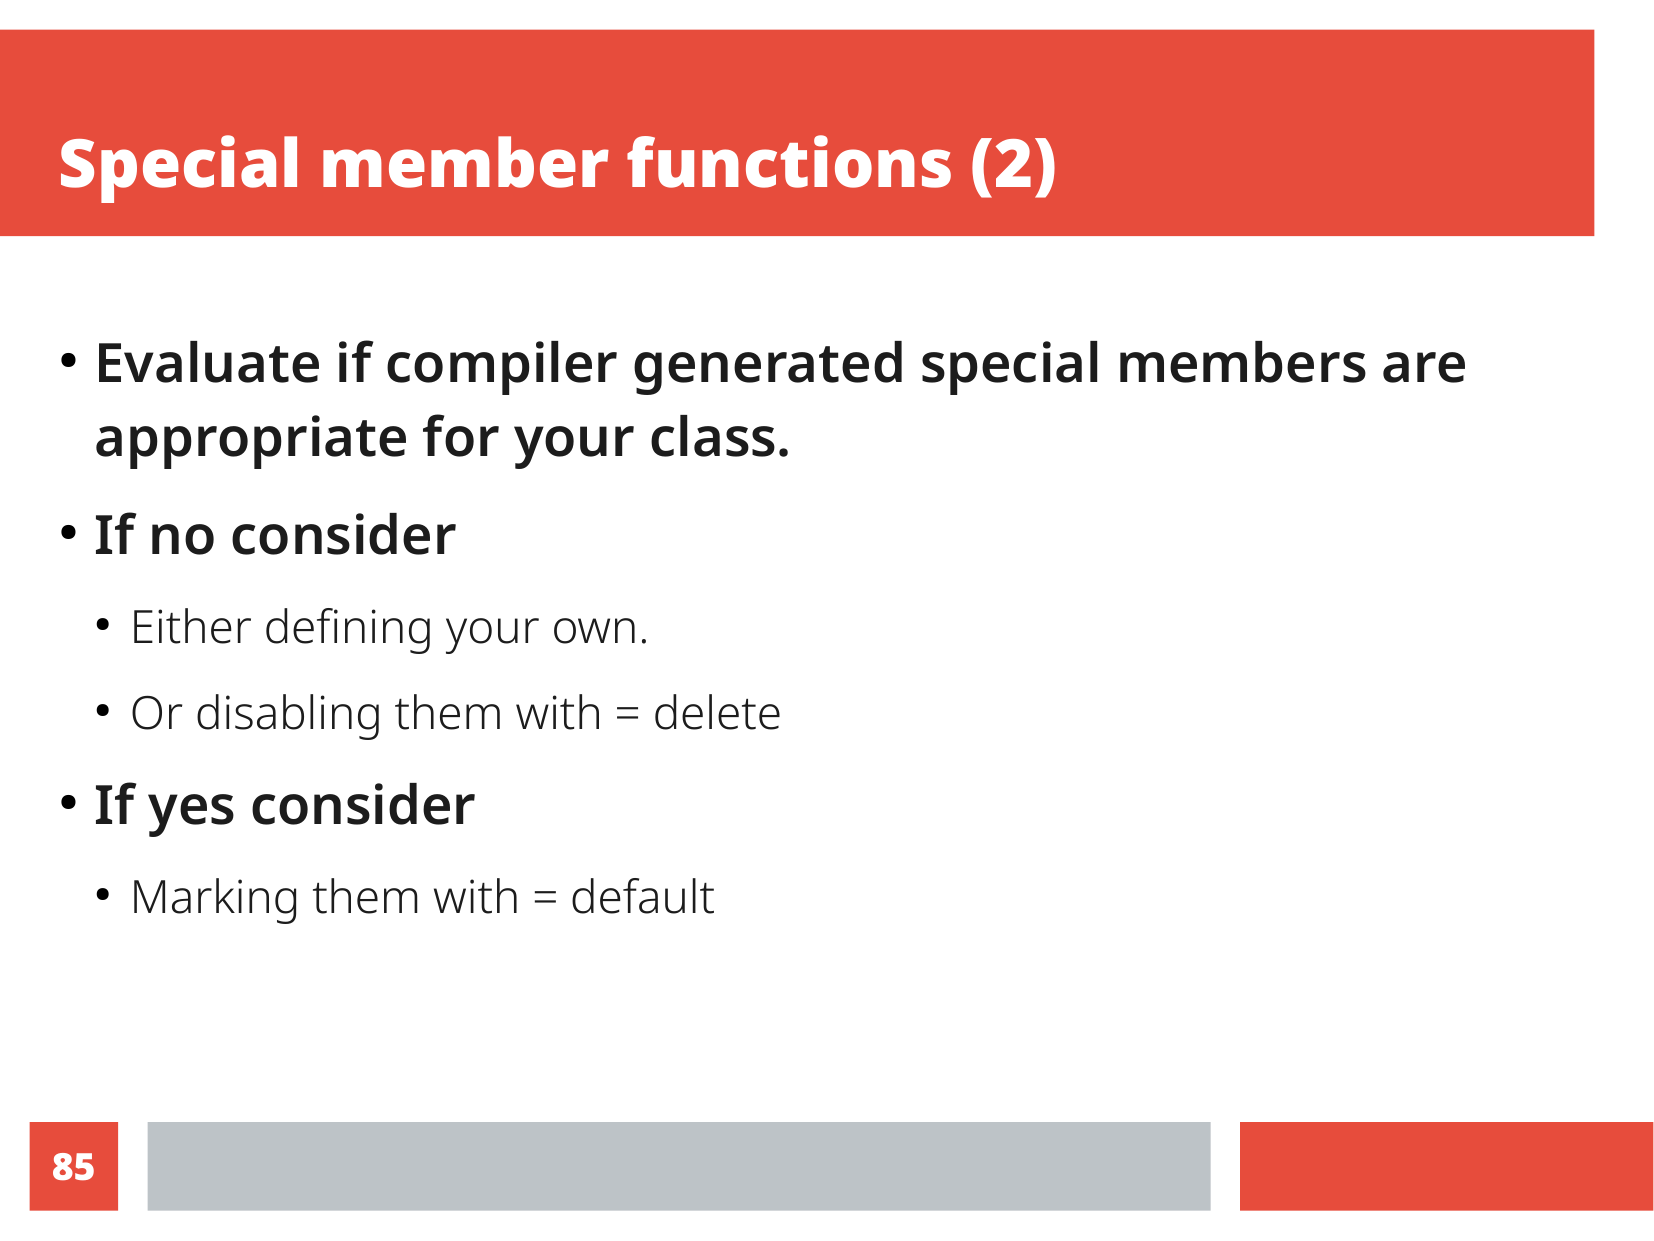

# Special member functions (2)
Evaluate if compiler generated special members are appropriate for your class.
If no consider
Either defining your own.
Or disabling them with = delete
If yes consider
Marking them with = default
85